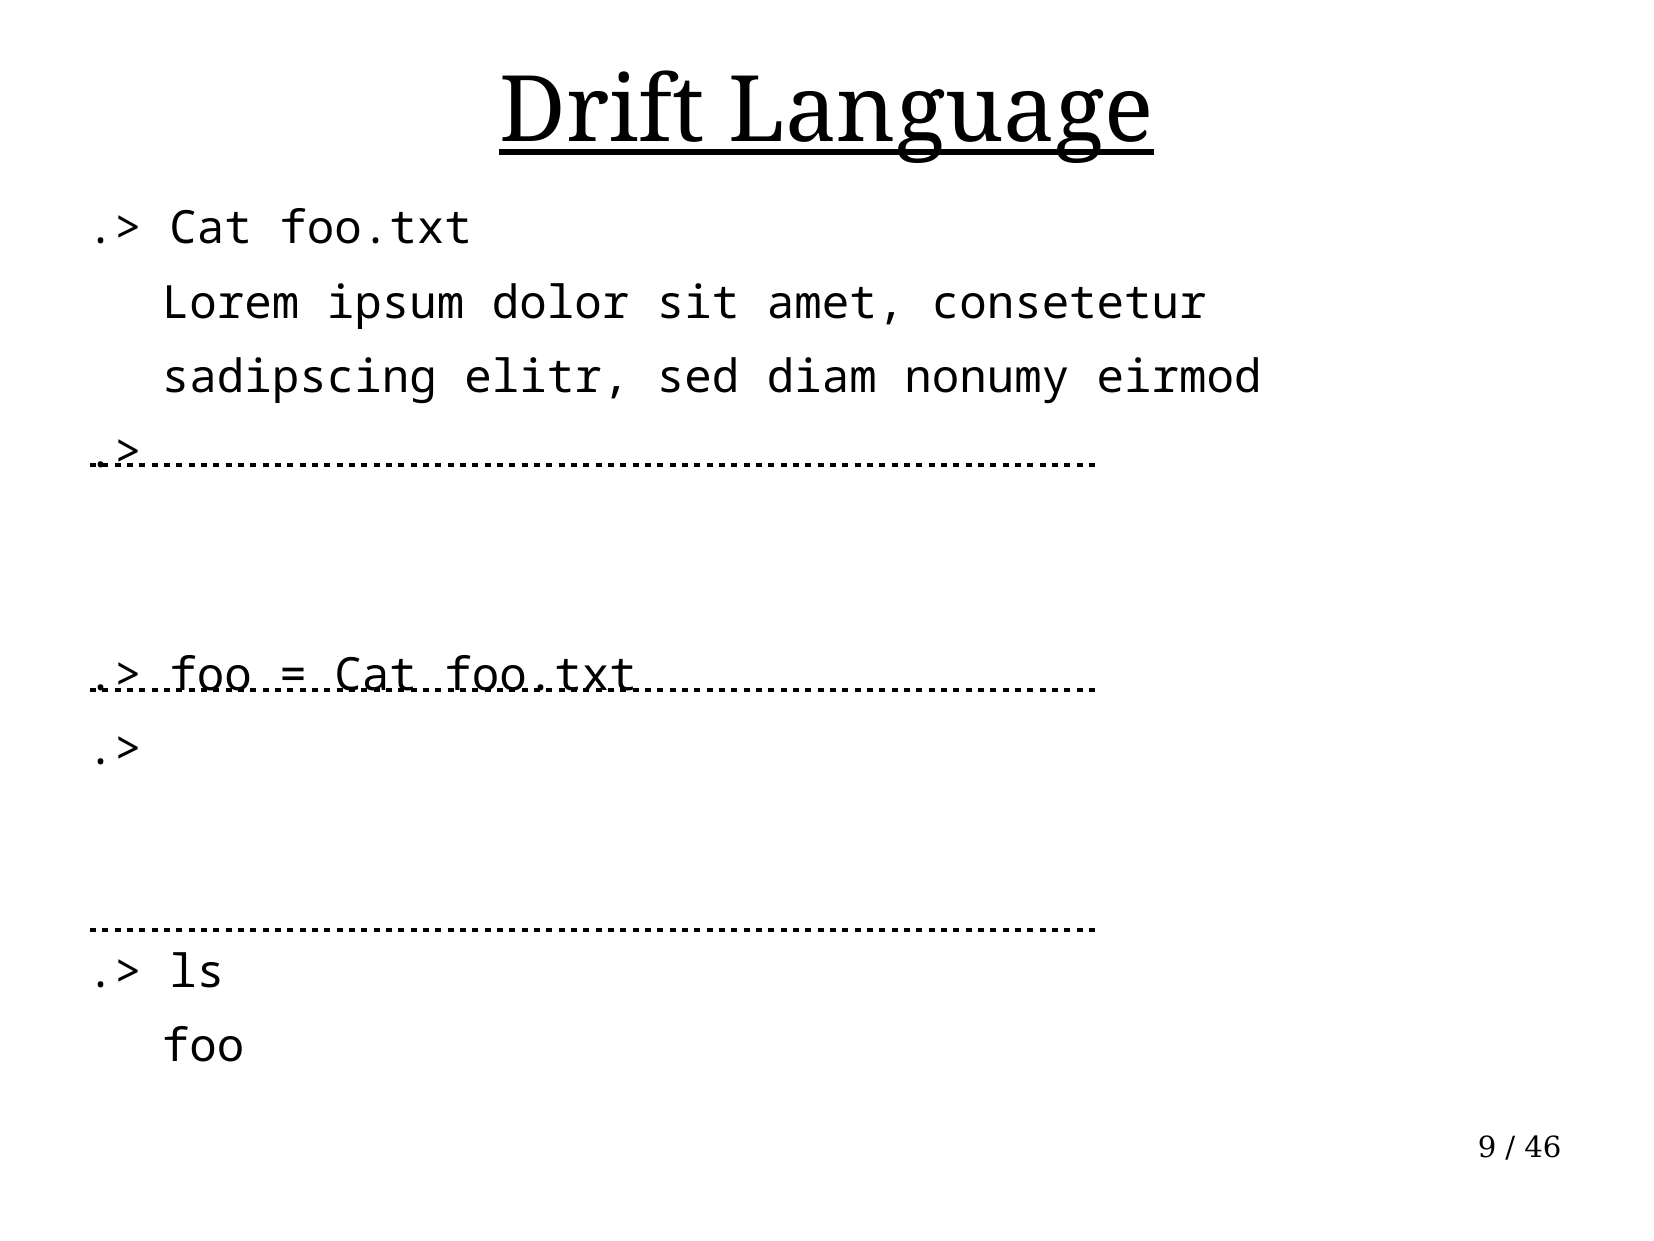

# Drift Language
.> Cat foo.txt
	Lorem ipsum dolor sit amet, consetetur
	sadipscing elitr, sed diam nonumy eirmod
.>
.> foo = Cat foo.txt
.>
.> ls
	foo
.> $foo
	Lorem ipsum dolor sit amet, consetetur
	sadipscing elitr, sed diam nonumy eirmod
	…
9